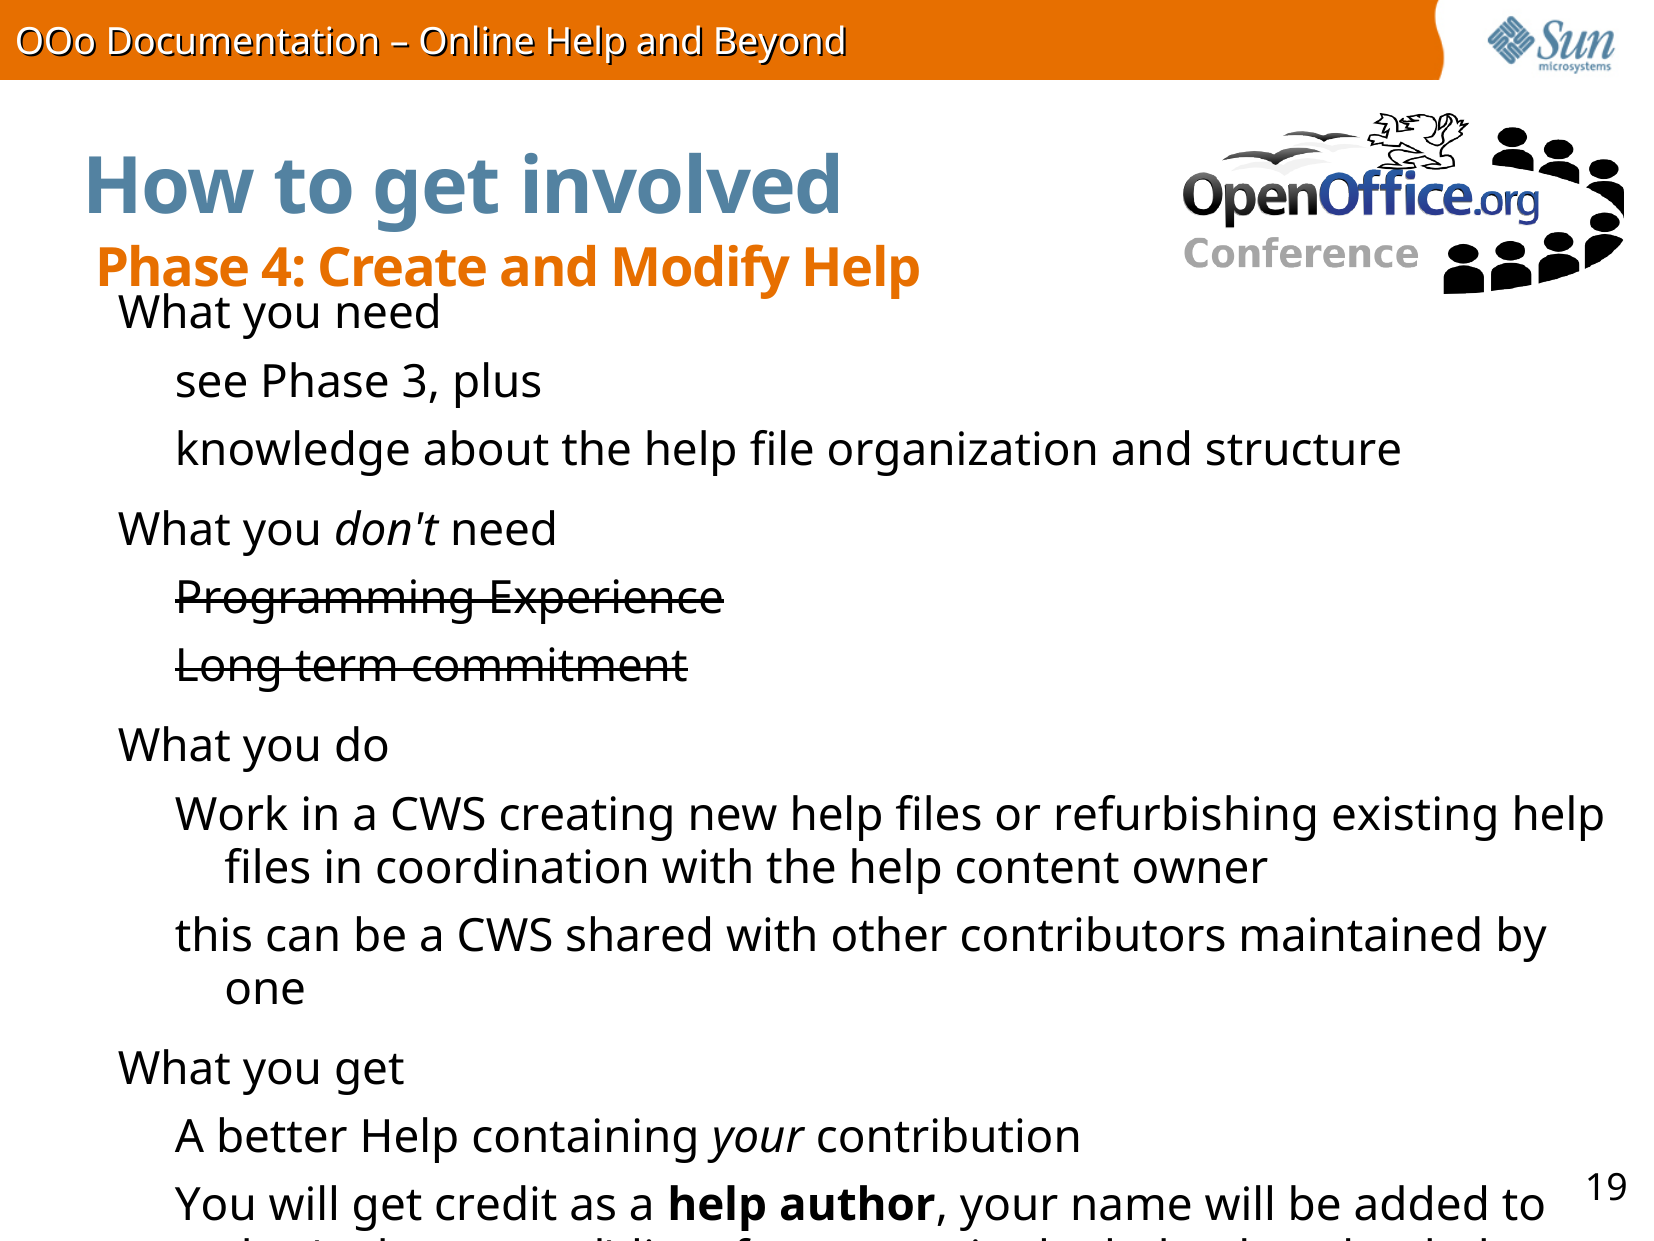

How to get involved
 Phase 4: Create and Modify Help
# What you need
see Phase 3, plus
knowledge about the help file organization and structure
What you don't need
Programming Experience
Long term commitment
What you do
Work in a CWS creating new help files or refurbishing existing help files in coordination with the help content owner
this can be a CWS shared with other contributors maintained by one
What you get
A better Help containing your contribution
You will get credit as a help author, your name will be added to the (to be created) list of sponsors in the help, downloaded millions of times, visible throughout the world. Cool, eh?